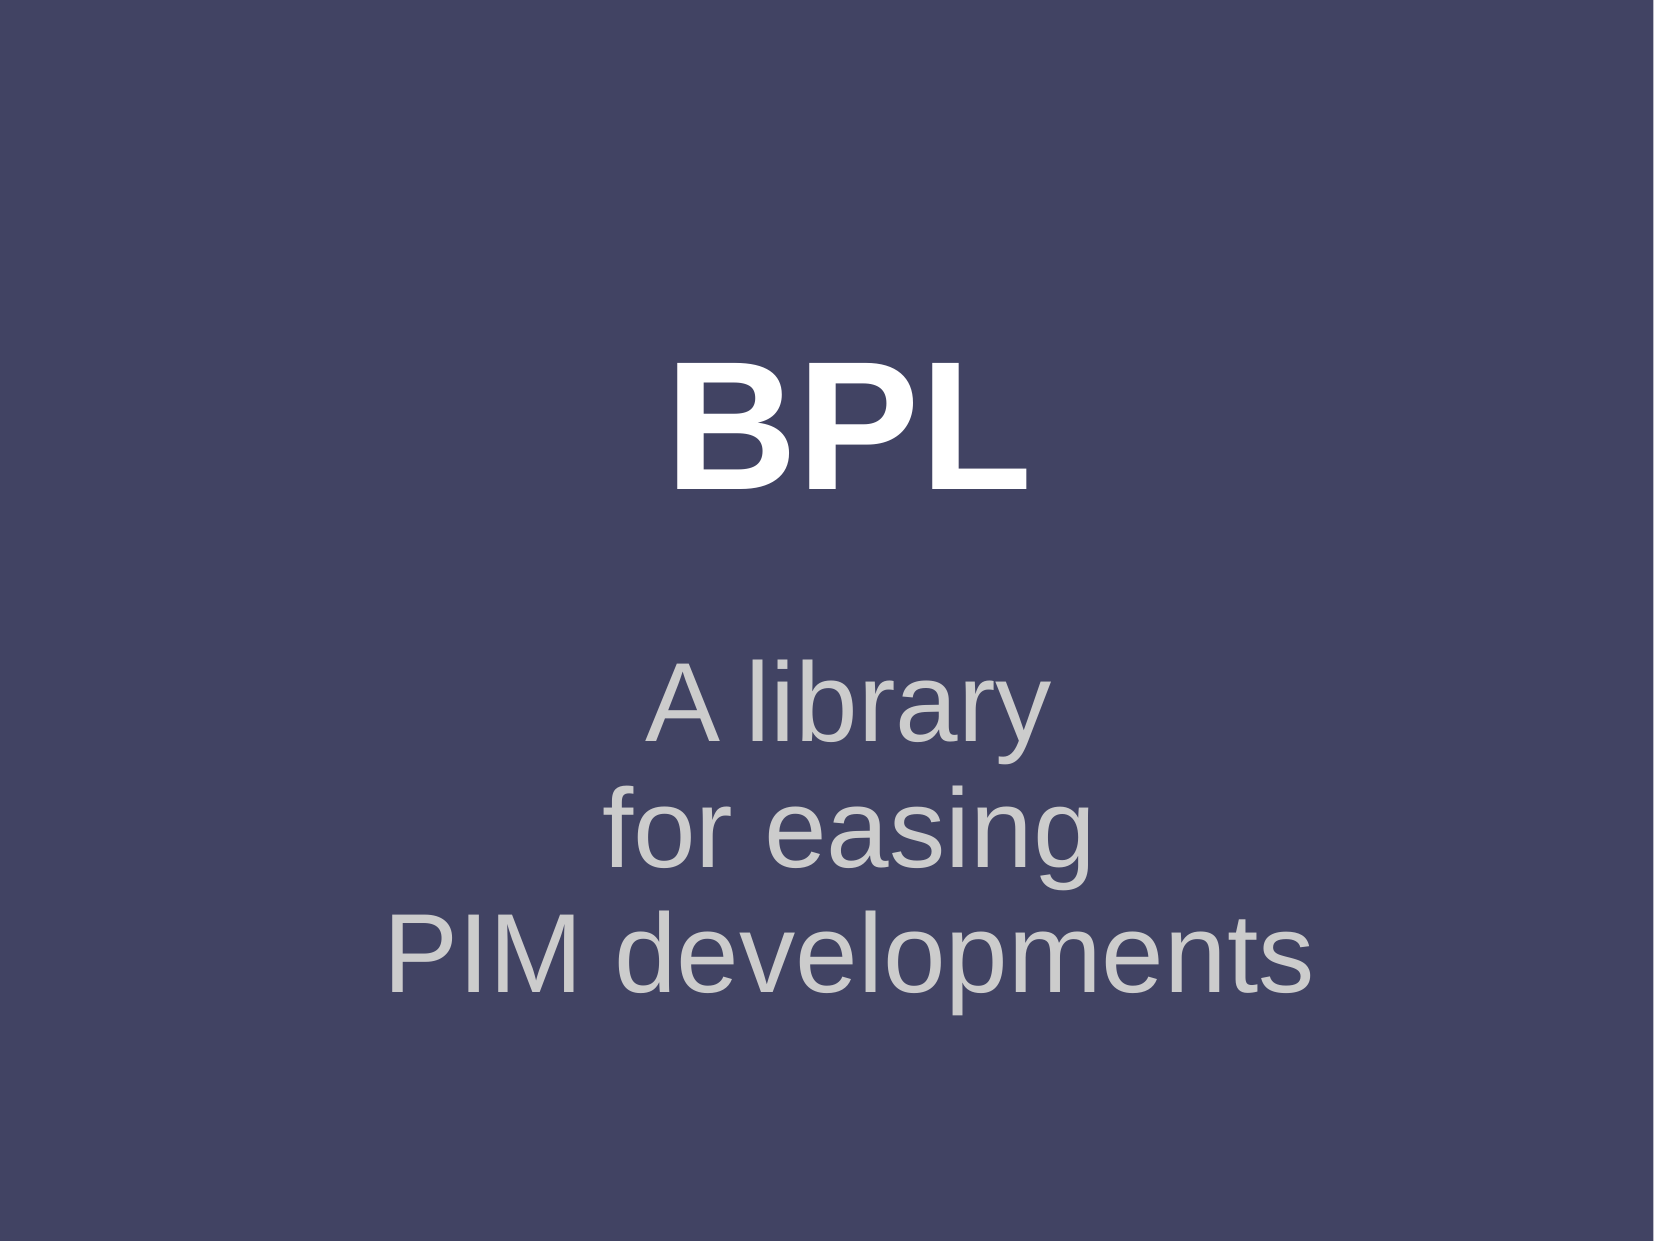

BPL
A library
for easing
PIM developments